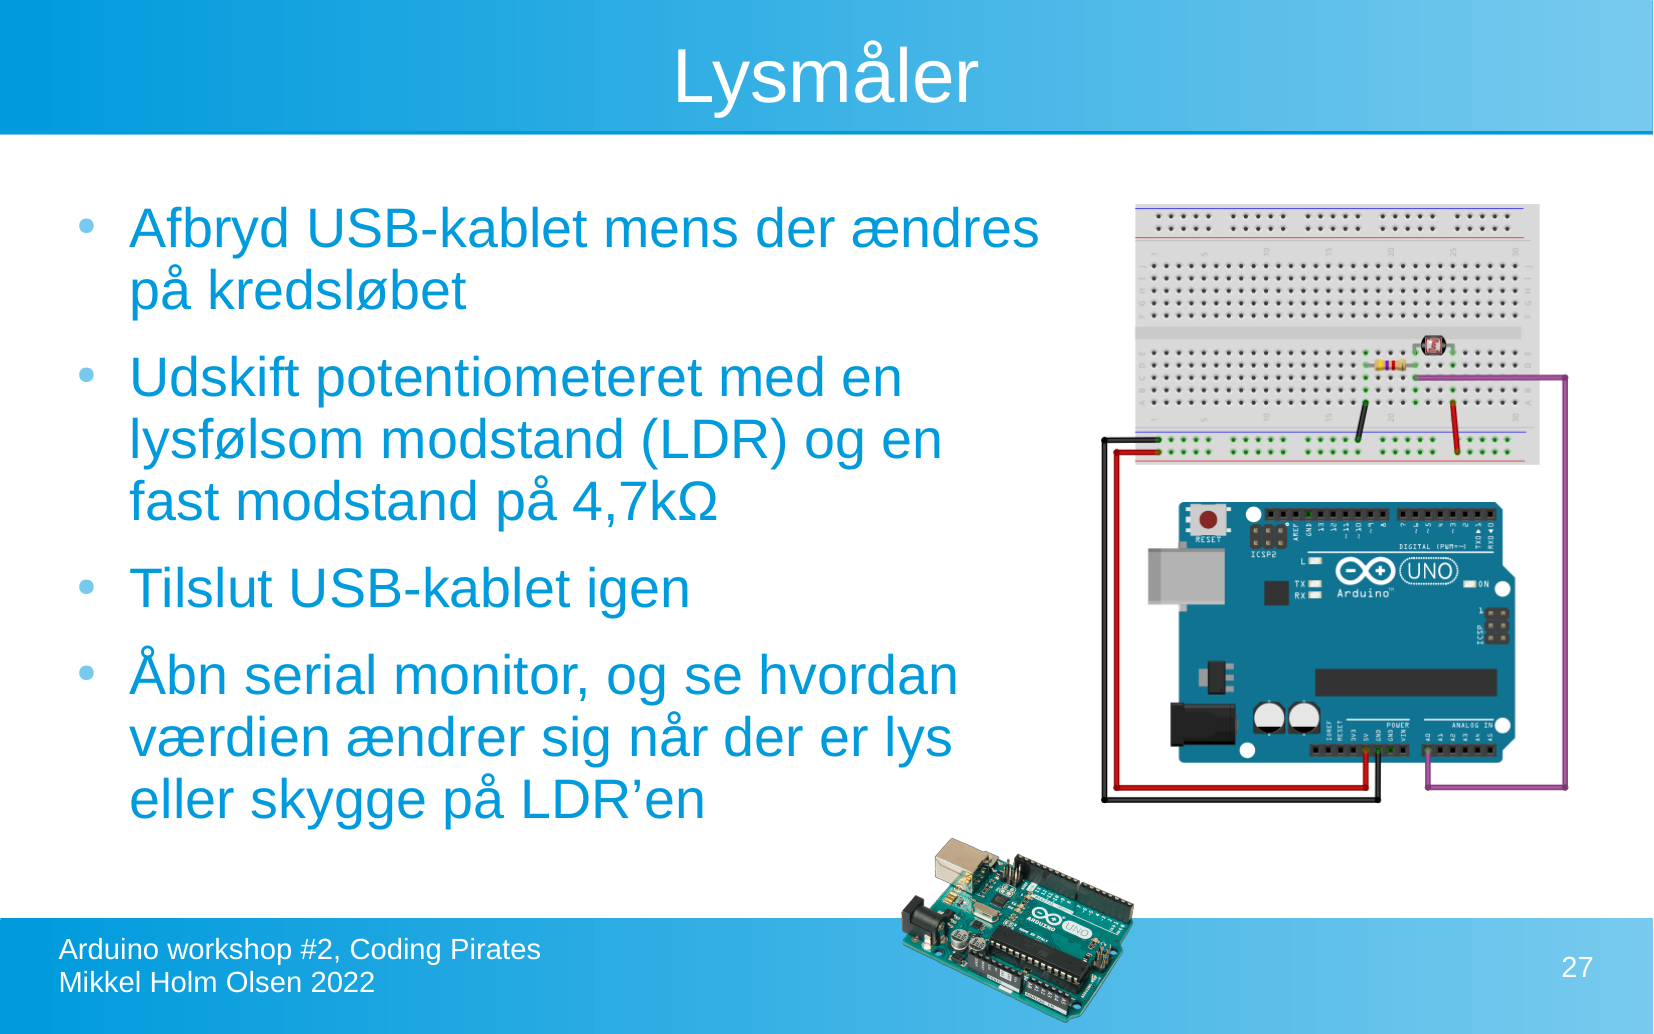

# Lysmåler
Afbryd USB-kablet mens der ændres
på kredsløbet
Udskift potentiometeret med en
lysfølsom modstand (LDR) og en
fast modstand på 4,7kΩ
Tilslut USB-kablet igen
Åbn serial monitor, og se hvordan
værdien ændrer sig når der er lys
eller skygge på LDR’en
27